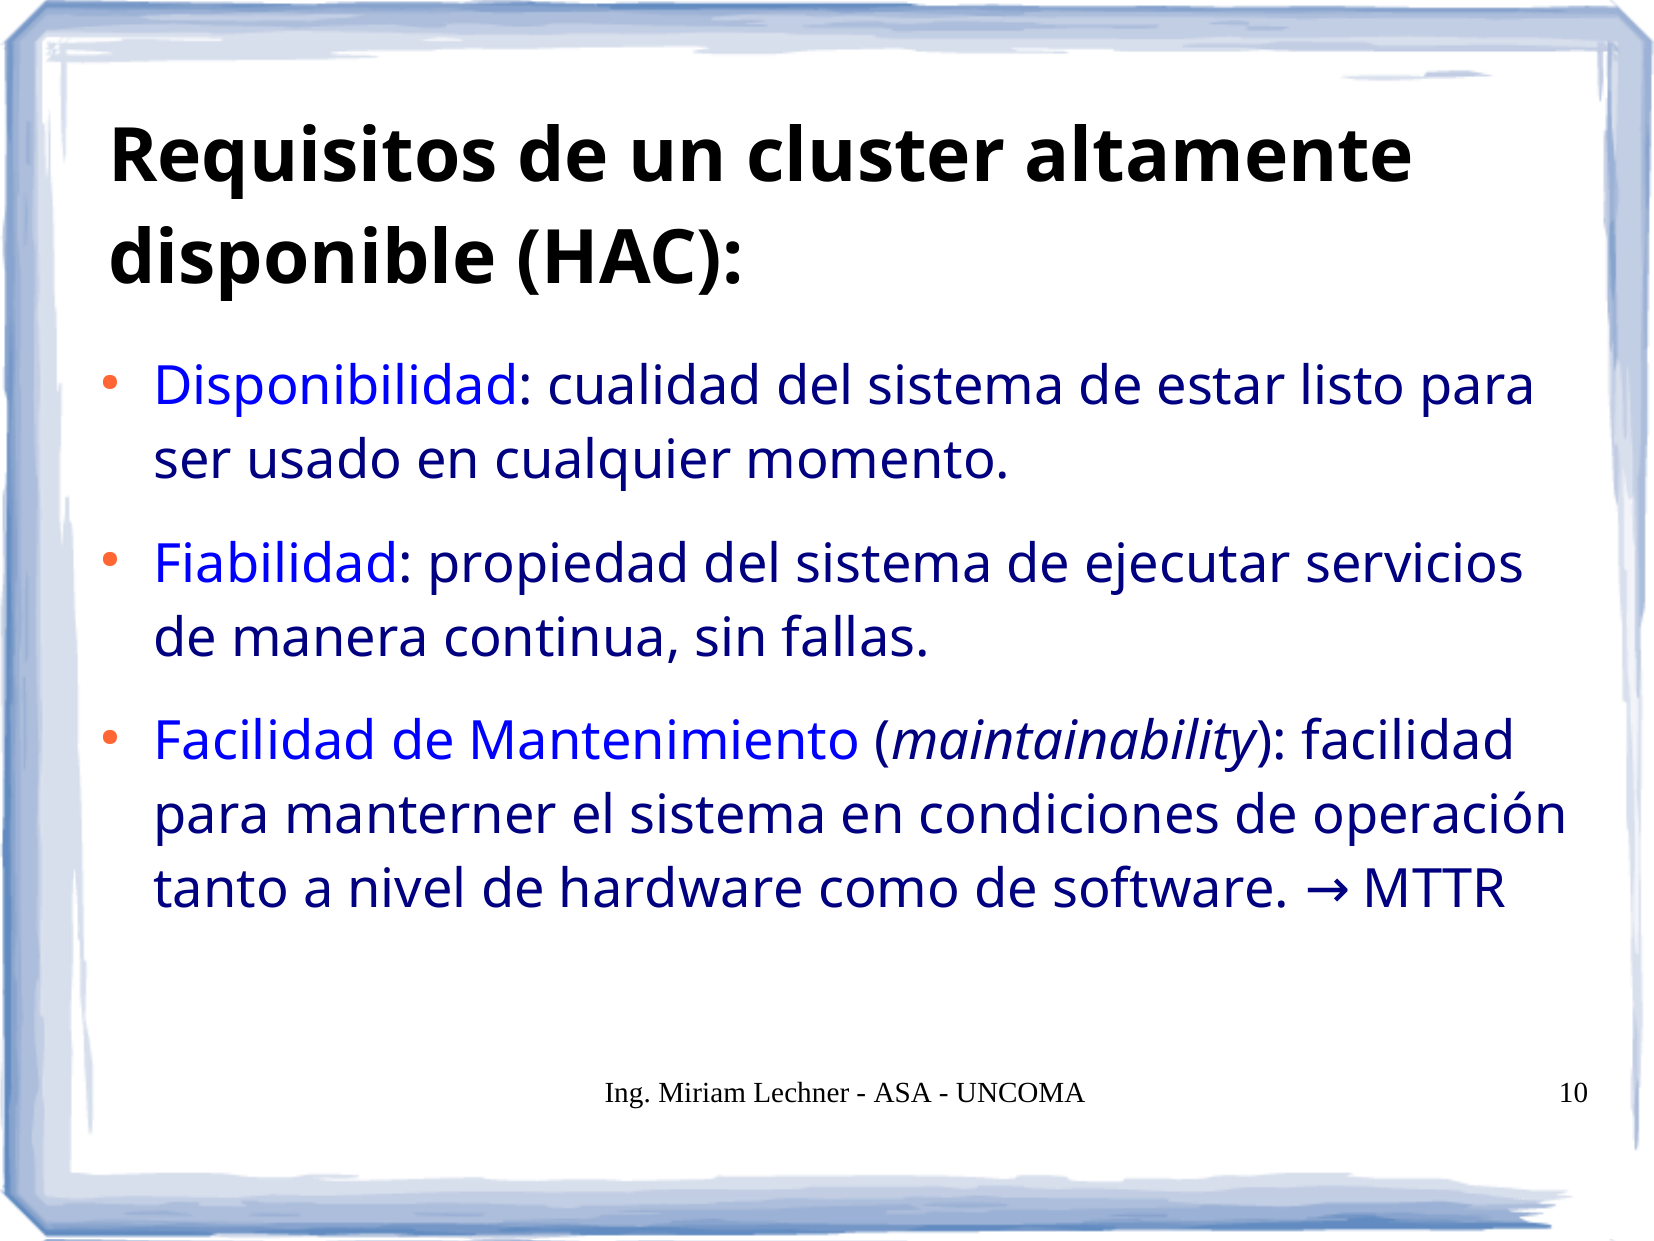

Requisitos de un cluster altamente
disponible (HAC):
# Disponibilidad: cualidad del sistema de estar listo para ser usado en cualquier momento.
Fiabilidad: propiedad del sistema de ejecutar servicios de manera continua, sin fallas.
Facilidad de Mantenimiento (maintainability): facilidad para manterner el sistema en condiciones de operación tanto a nivel de hardware como de software. → MTTR
Ing. Miriam Lechner - ASA - UNCOMA
10